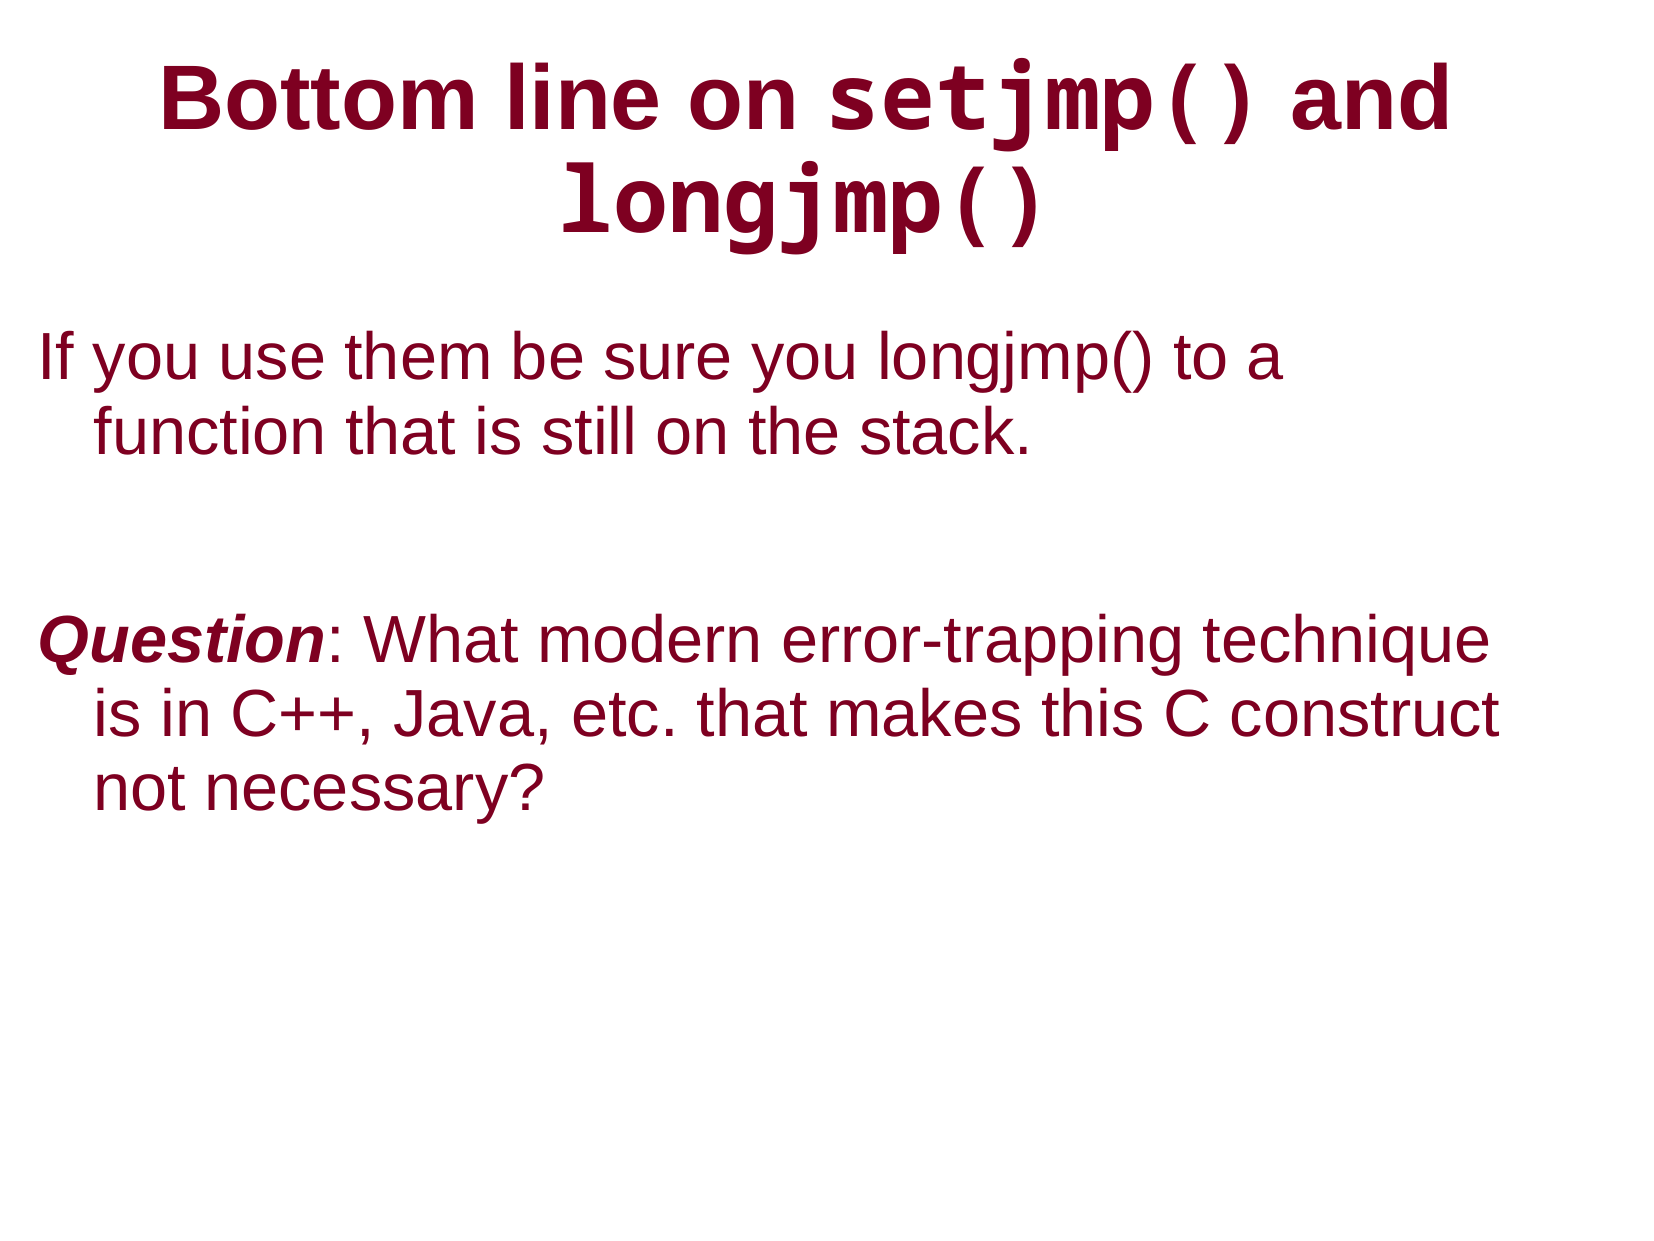

# Bottom line on setjmp() and longjmp()
If you use them be sure you longjmp() to a function that is still on the stack.
Question: What modern error-trapping technique is in C++, Java, etc. that makes this C construct not necessary?